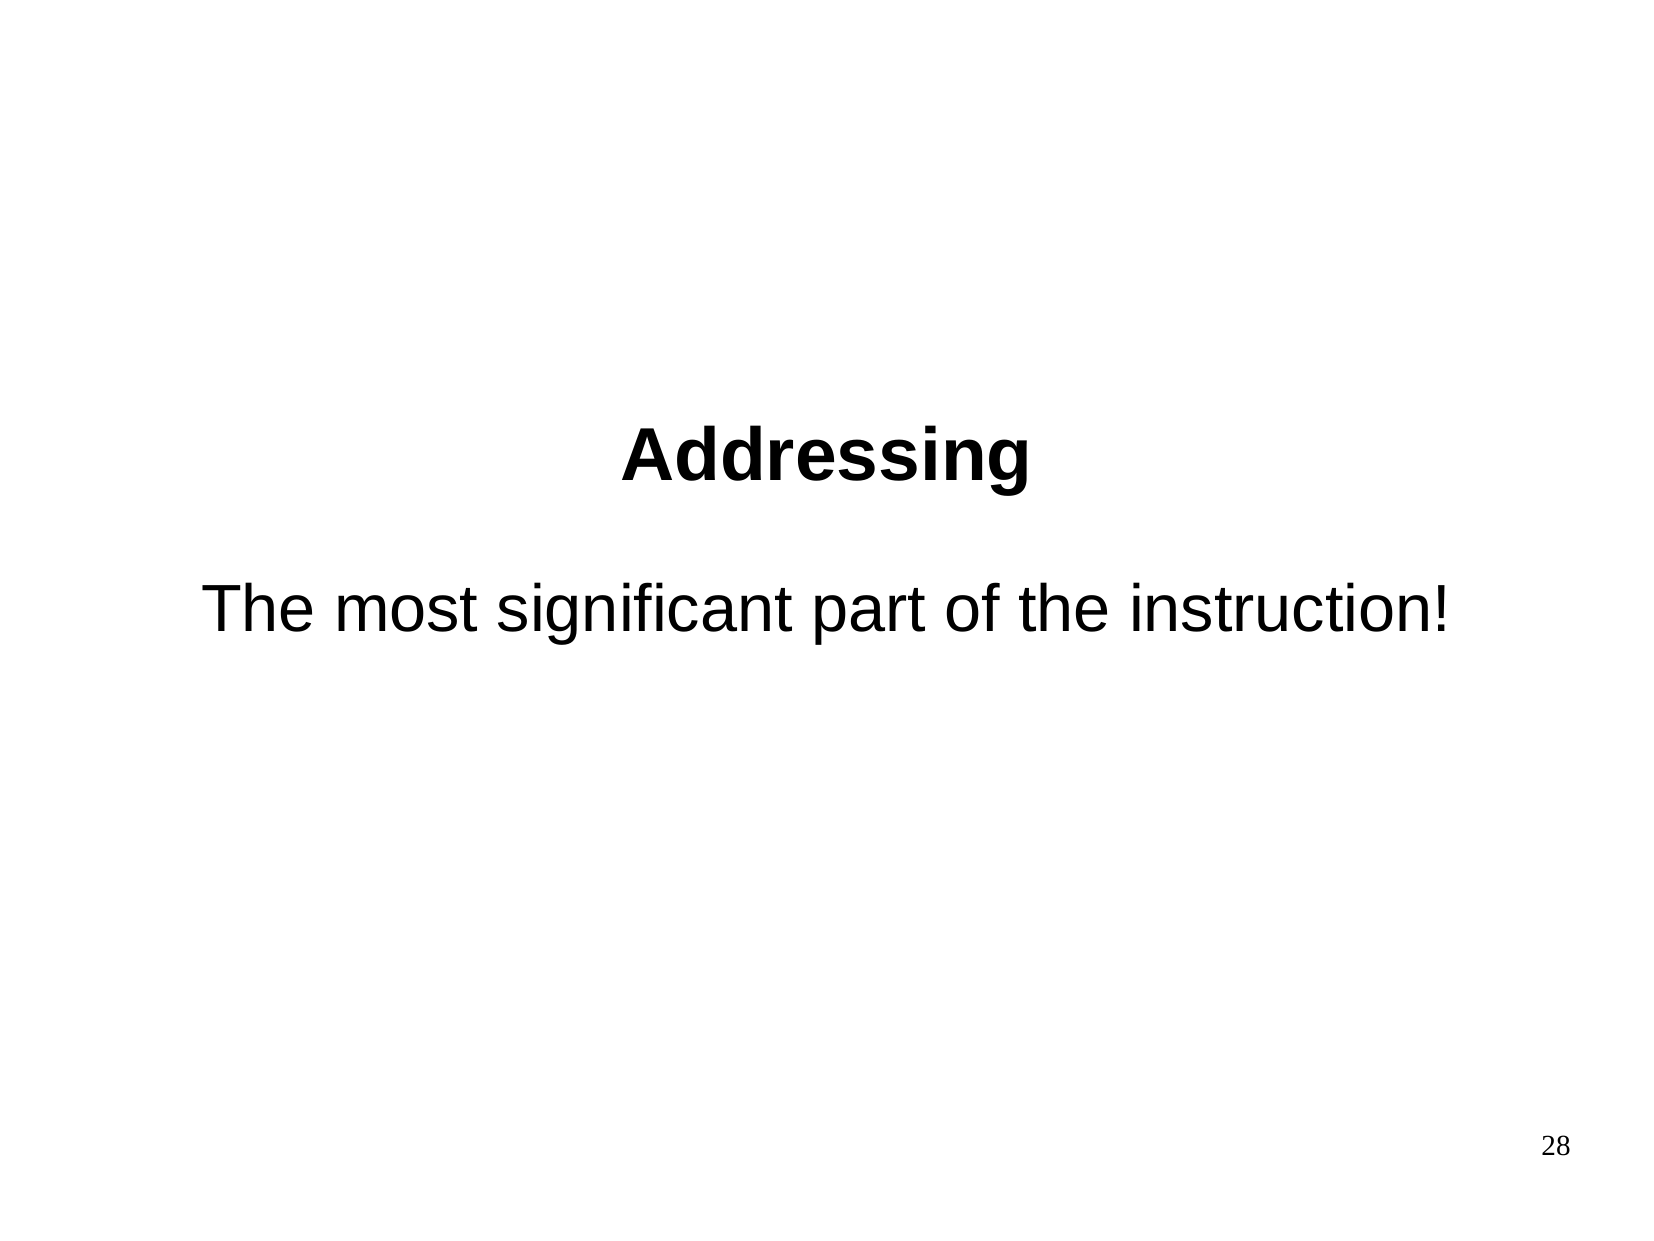

# Addressing
The most significant part of the instruction!
28